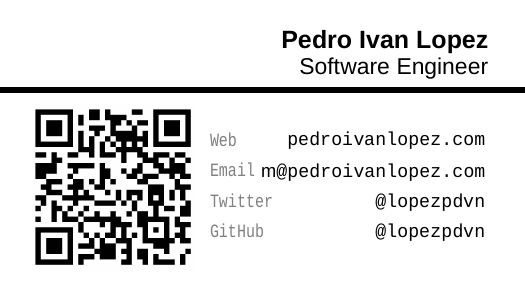

Pedro Ivan Lopez
 Software Engineer
pedroivanlopez.com
m@pedroivanlopez.com
@lopezpdvn
@lopezpdvn
 Web
 Email
 Twitter
 GitHub